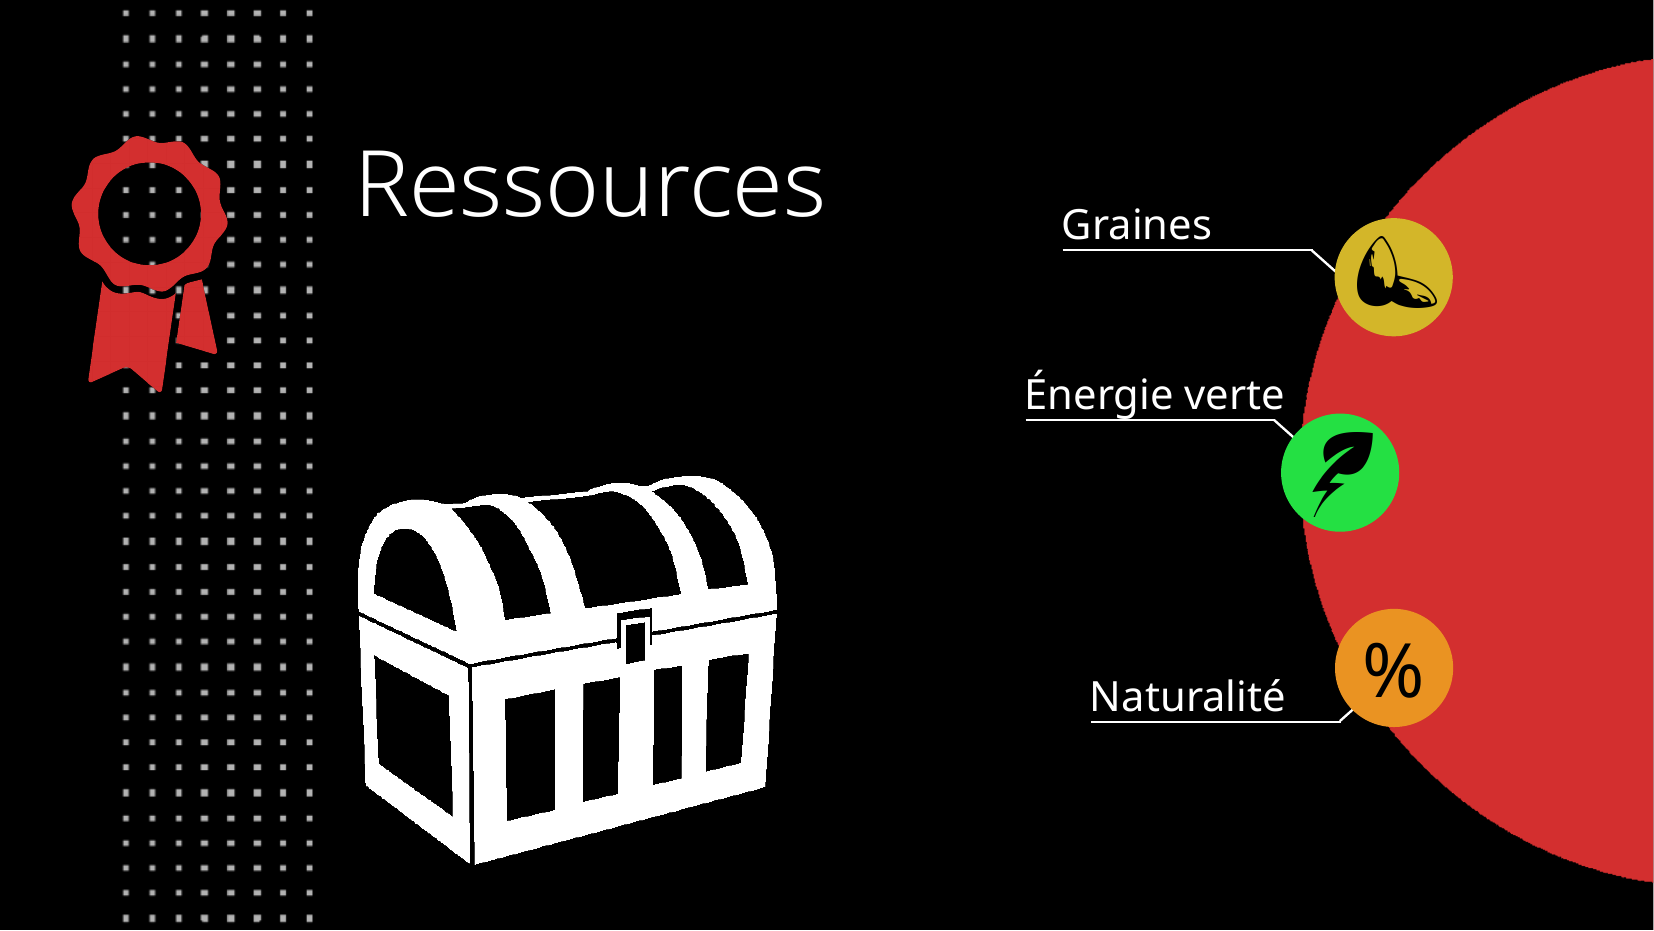

# Ressources
Graines
Énergie verte
%
Naturalité